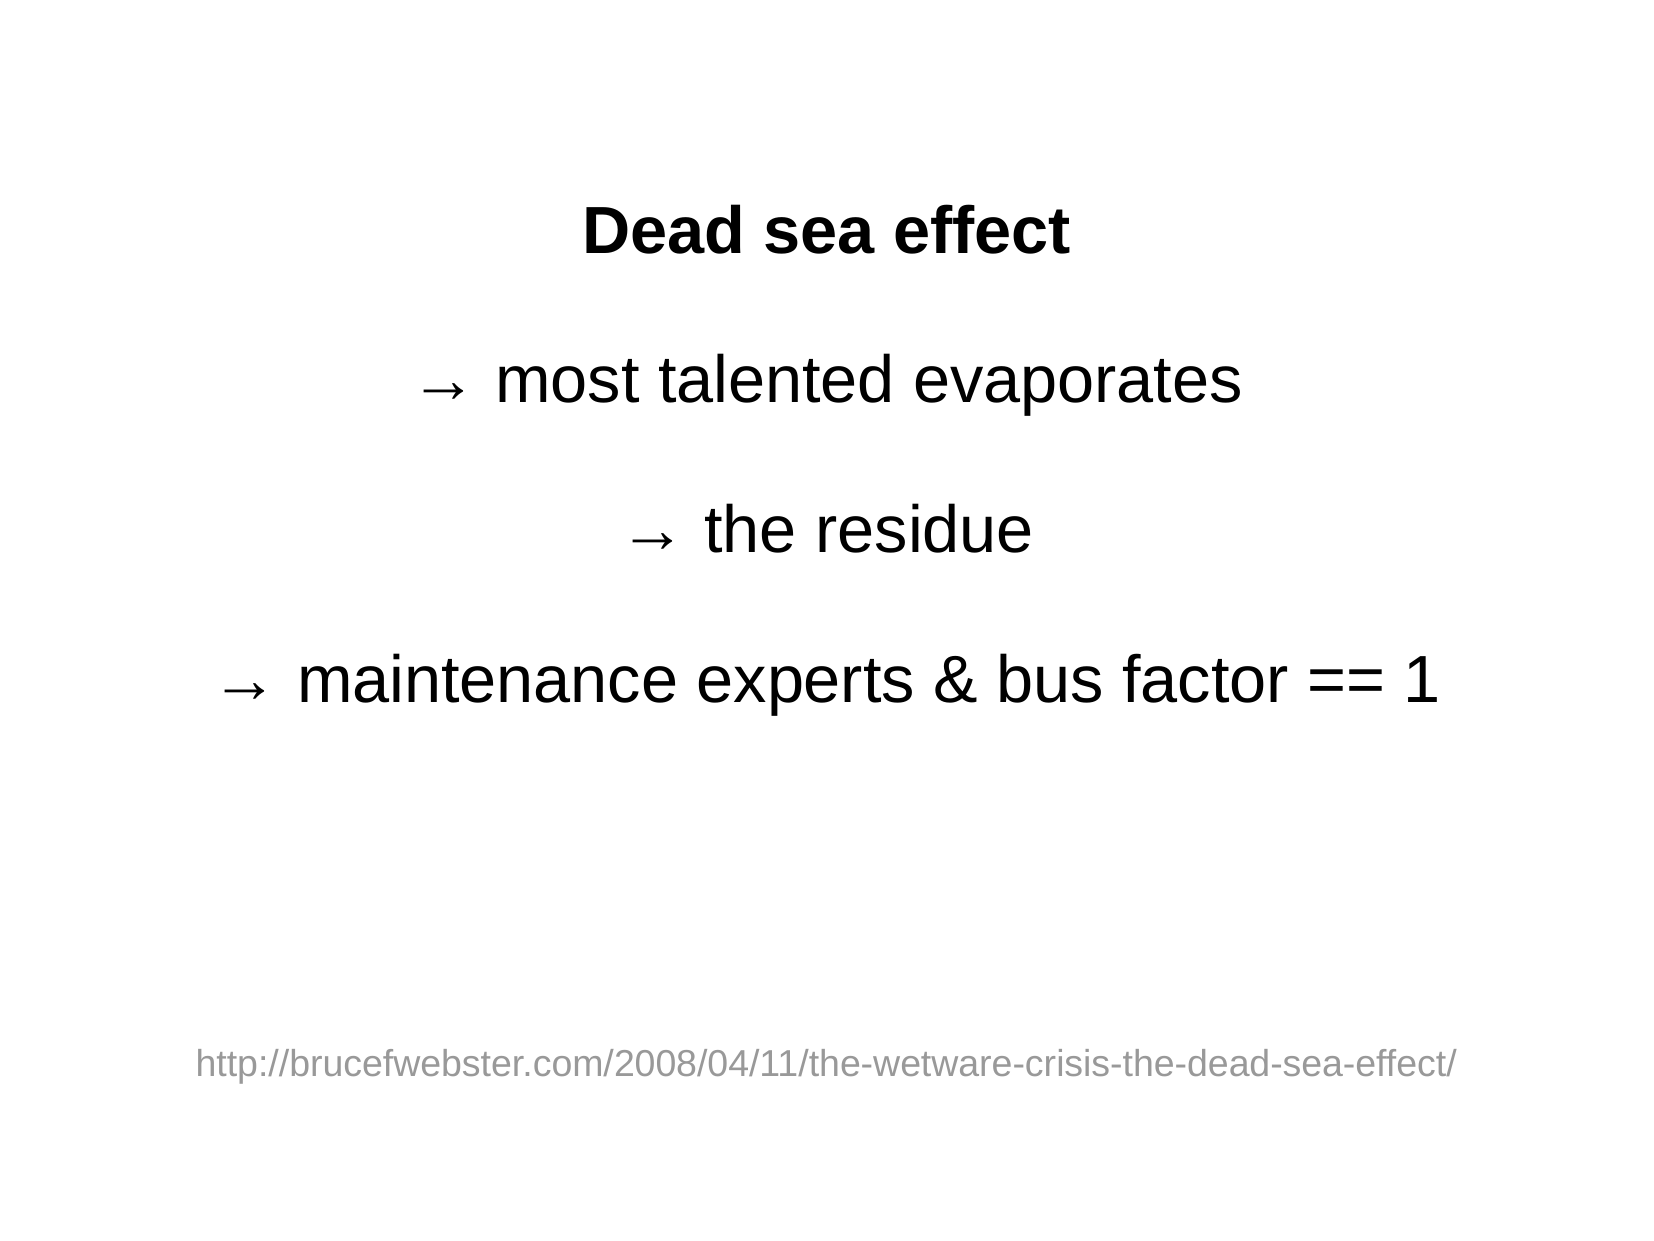

# Dead sea effect
→ most talented evaporates
→ the residue
→ maintenance experts & bus factor == 1
http://brucefwebster.com/2008/04/11/the-wetware-crisis-the-dead-sea-effect/